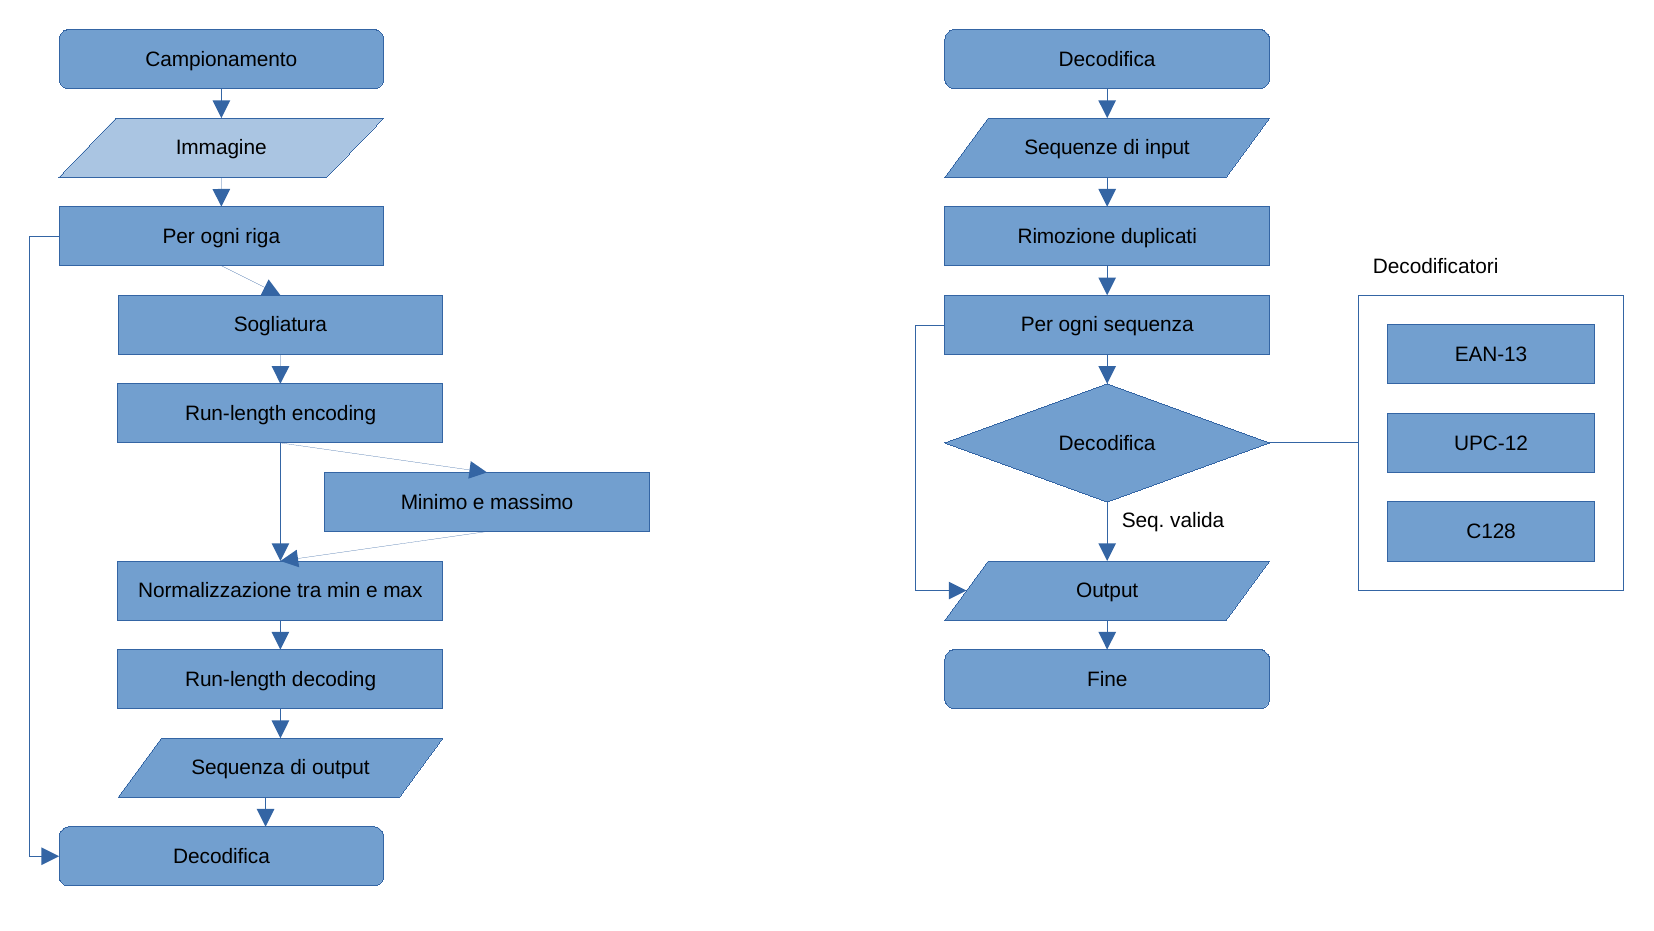

Campionamento
Decodifica
Immagine
Sequenze di input
Per ogni riga
Rimozione duplicati
Decodificatori
Sogliatura
Per ogni sequenza
EAN-13
Decodifica
Run-length encoding
UPC-12
Minimo e massimo
Seq. valida
C128
Normalizzazione tra min e max
Output
Run-length decoding
Fine
Sequenza di output
Decodifica